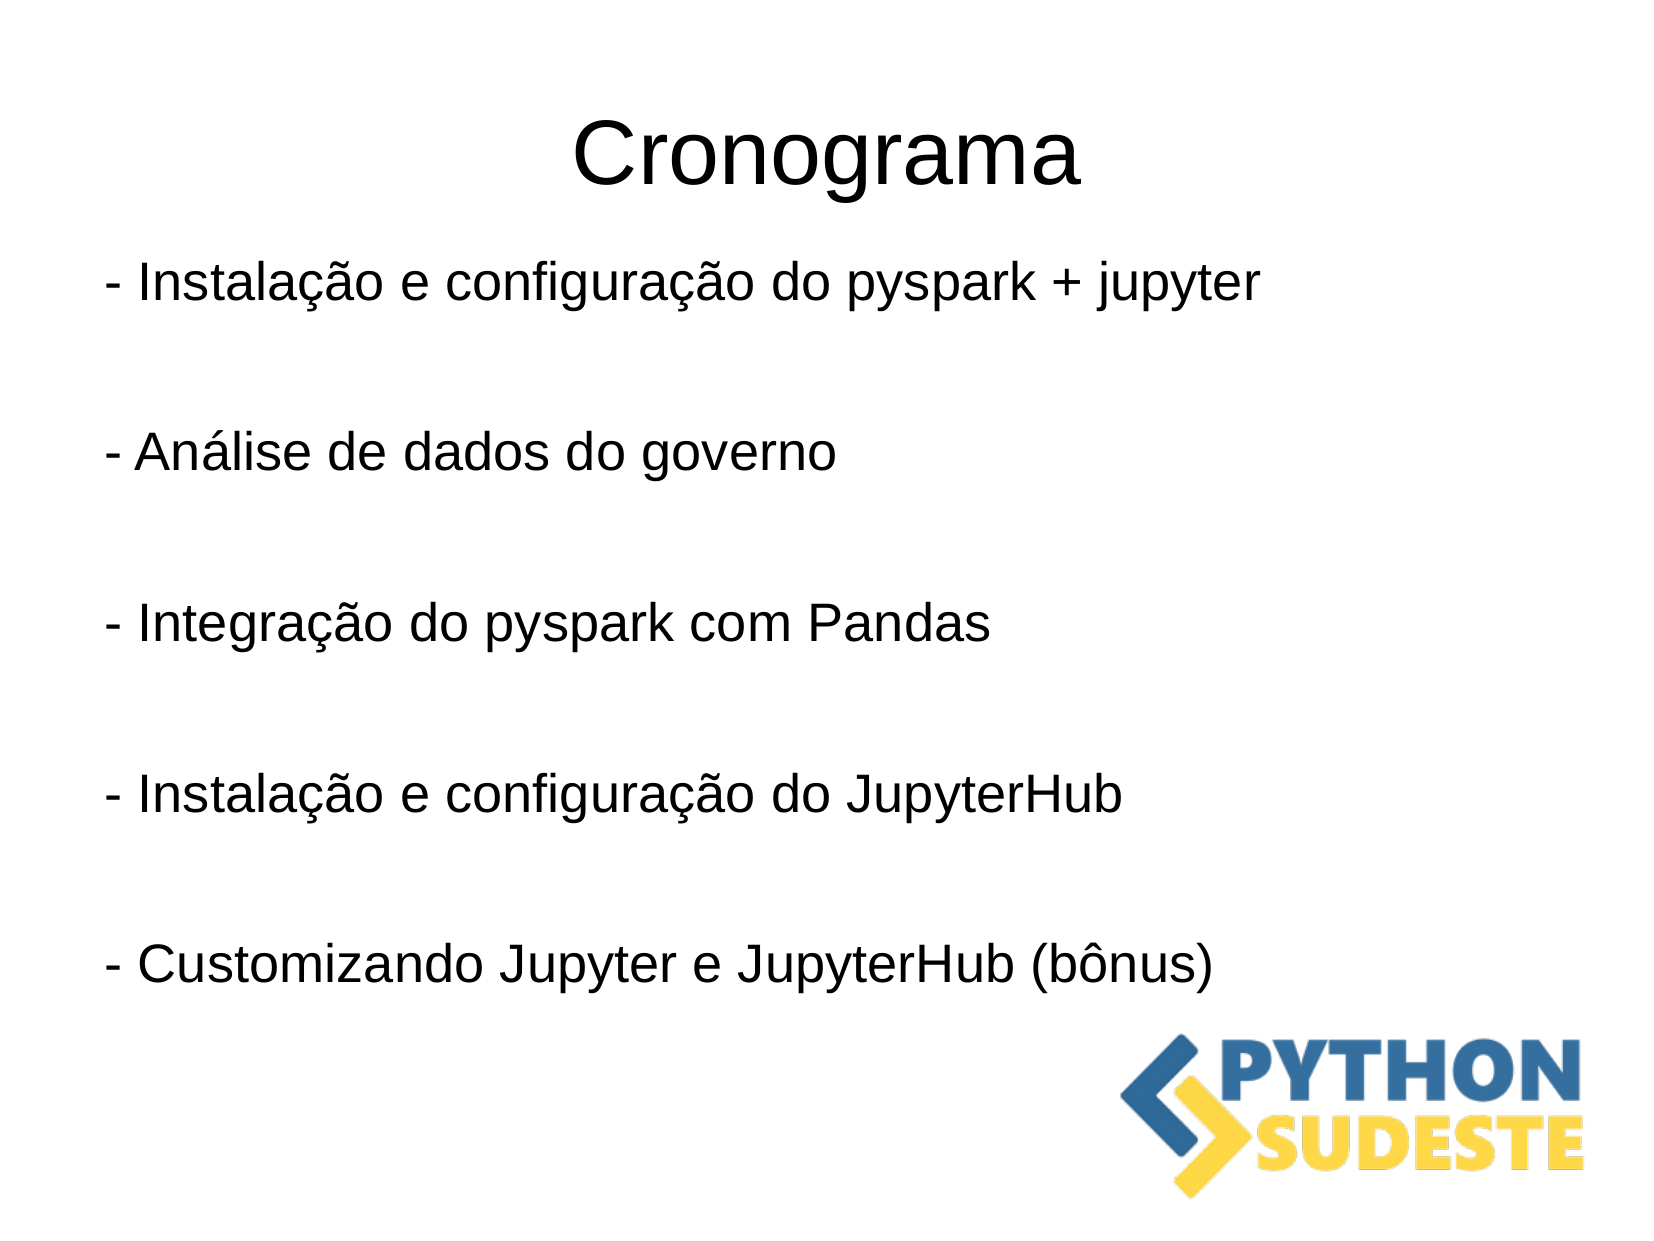

# Cronograma
- Instalação e configuração do pyspark + jupyter
- Análise de dados do governo
- Integração do pyspark com Pandas
- Instalação e configuração do JupyterHub
- Customizando Jupyter e JupyterHub (bônus)